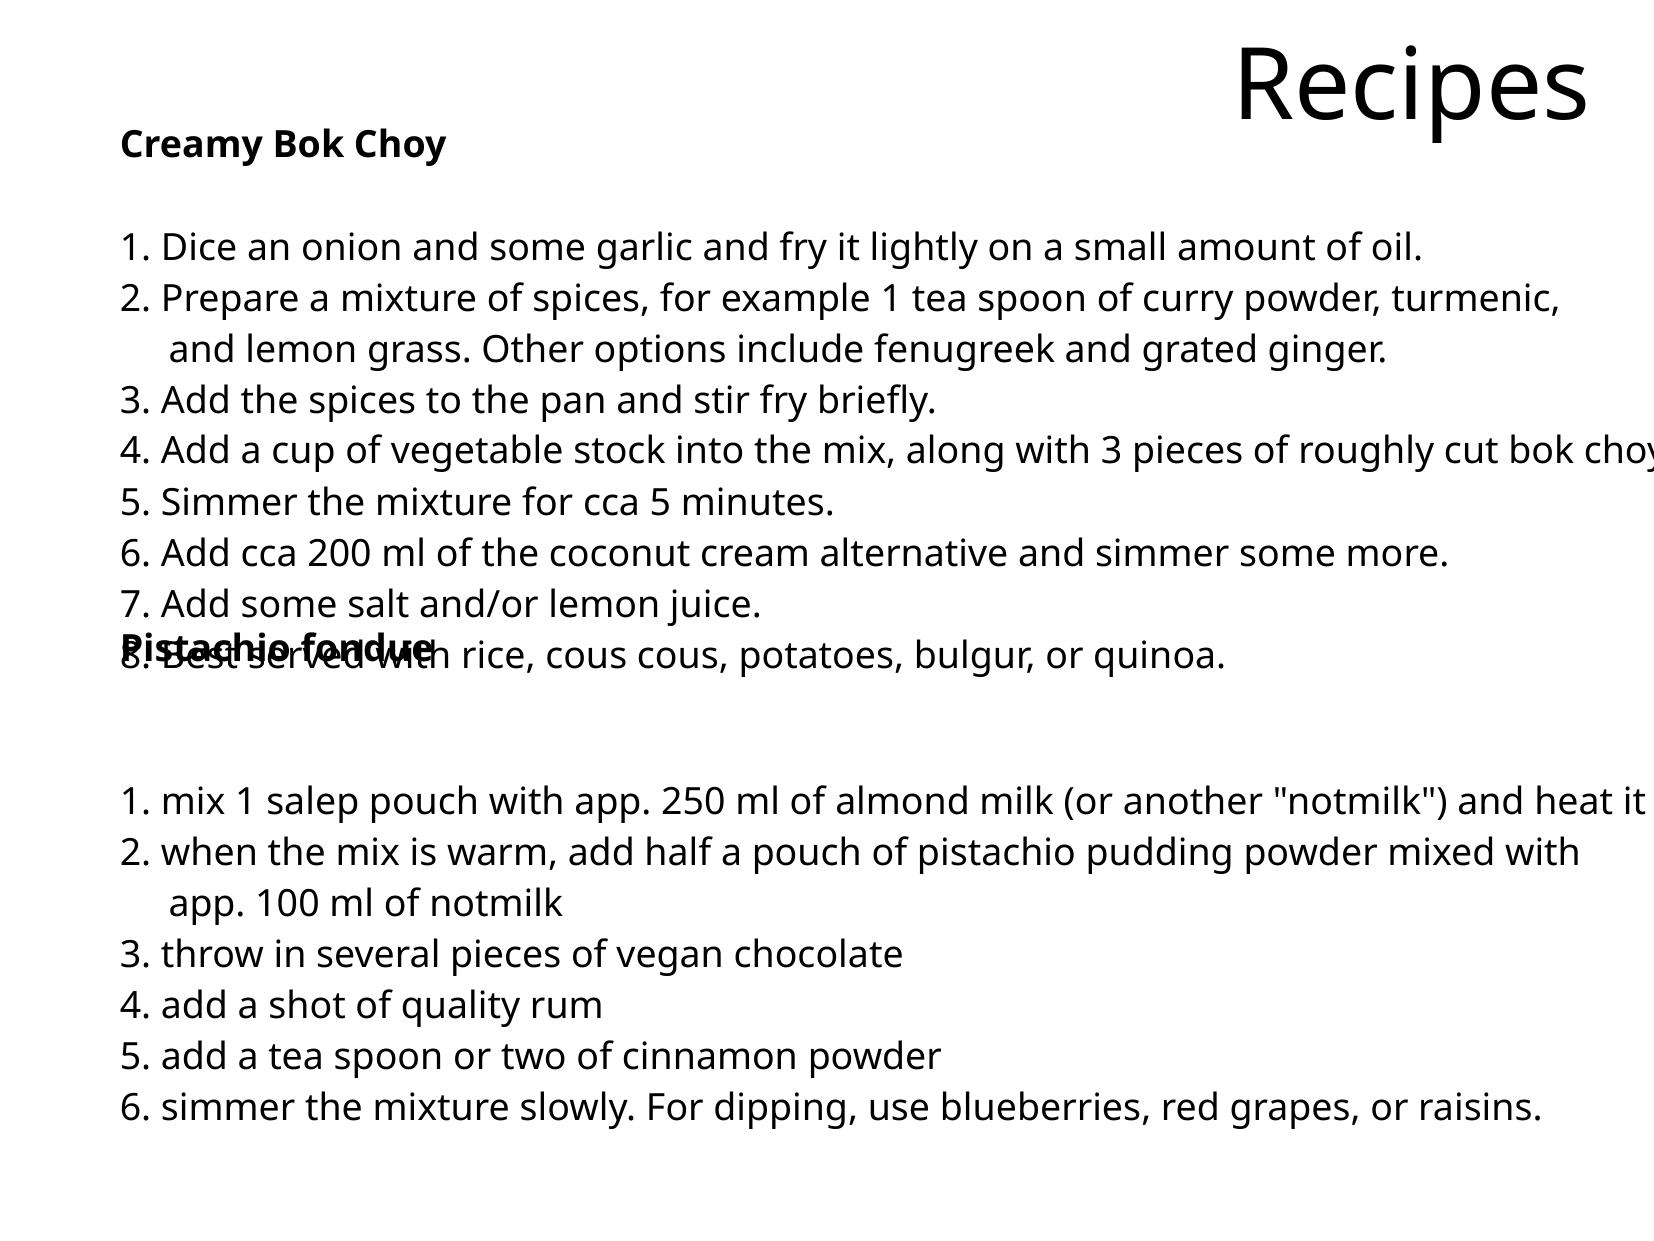

Recipes
Creamy Bok Choy
1. Dice an onion and some garlic and fry it lightly on a small amount of oil.
2. Prepare a mixture of spices, for example 1 tea spoon of curry powder, turmenic,
 and lemon grass. Other options include fenugreek and grated ginger.
3. Add the spices to the pan and stir fry briefly.
4. Add a cup of vegetable stock into the mix, along with 3 pieces of roughly cut bok choy.
5. Simmer the mixture for cca 5 minutes.
6. Add cca 200 ml of the coconut cream alternative and simmer some more.
7. Add some salt and/or lemon juice.
8. Best served with rice, cous cous, potatoes, bulgur, or quinoa.
Pistachio fondue
1. mix 1 salep pouch with app. 250 ml of almond milk (or another "notmilk") and heat it up
2. when the mix is warm, add half a pouch of pistachio pudding powder mixed with
 app. 100 ml of notmilk
3. throw in several pieces of vegan chocolate
4. add a shot of quality rum
5. add a tea spoon or two of cinnamon powder
6. simmer the mixture slowly. For dipping, use blueberries, red grapes, or raisins.